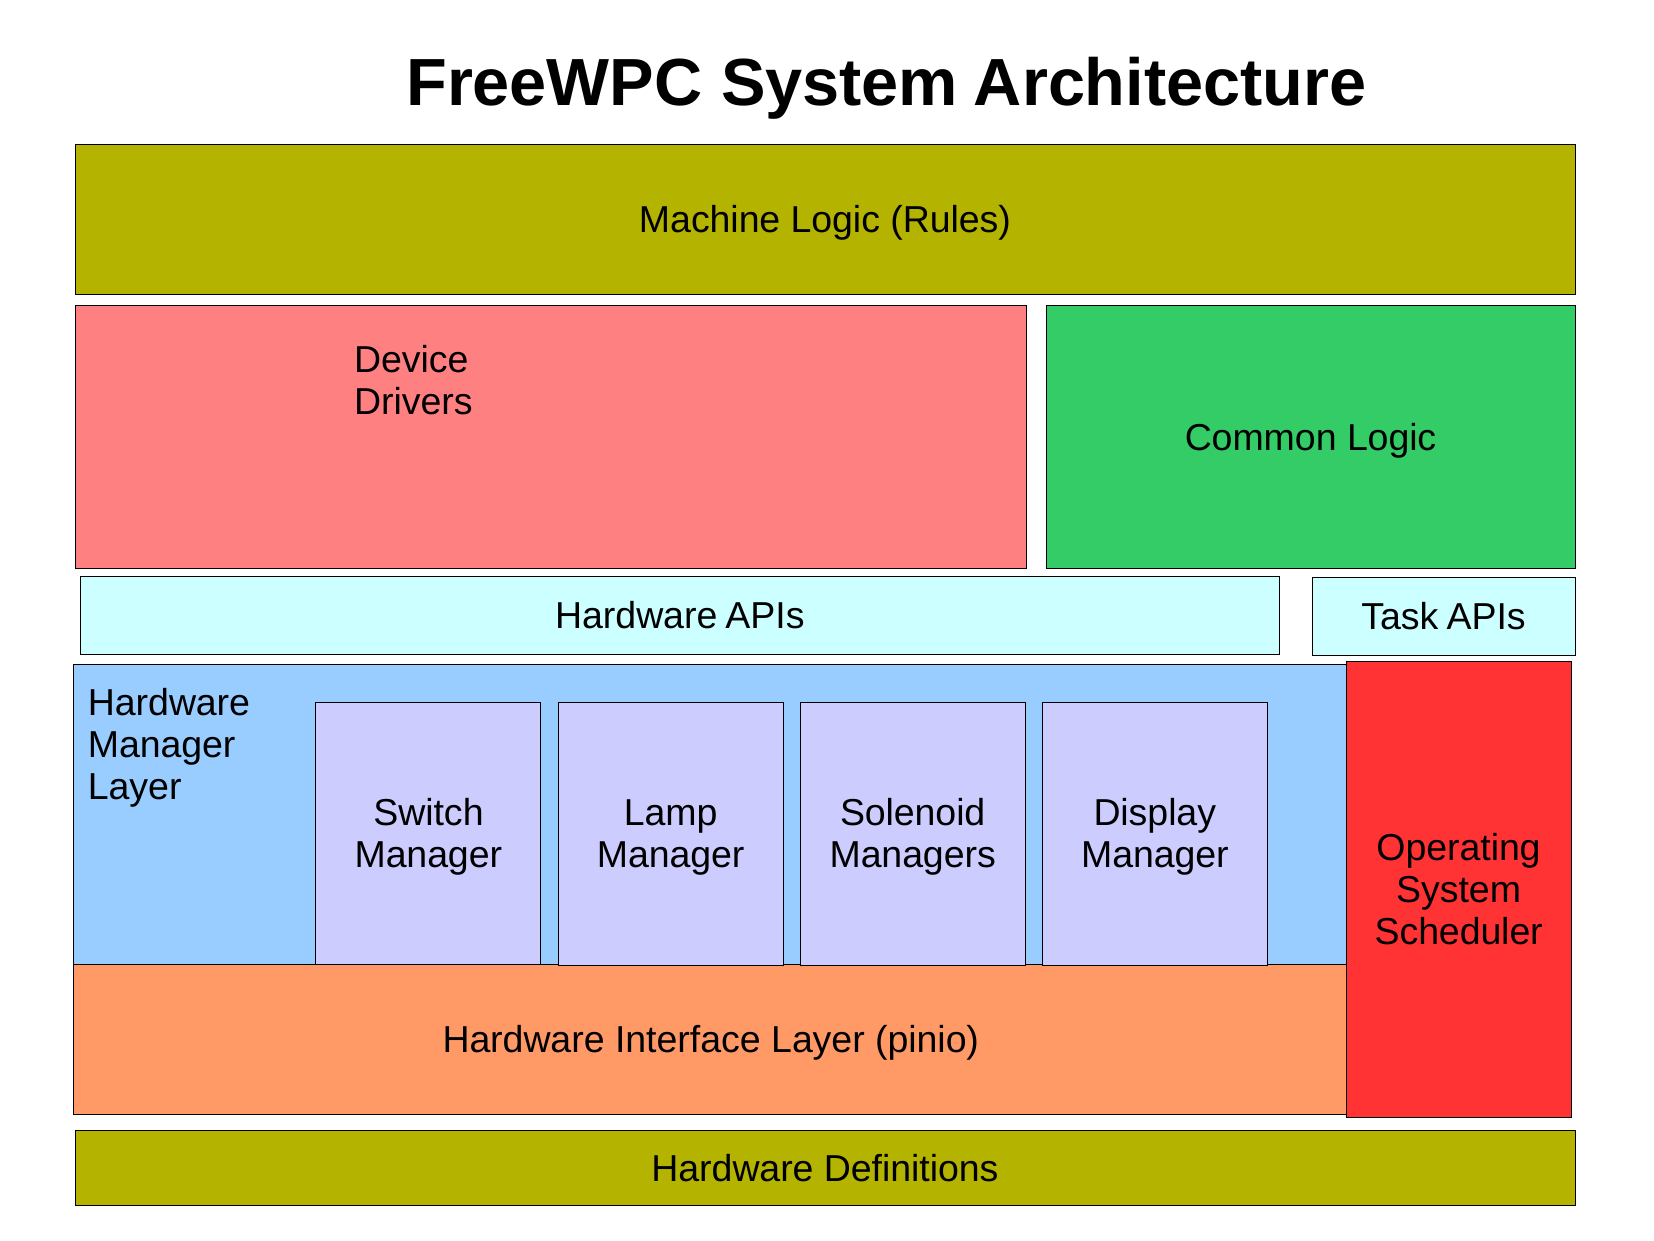

FreeWPC System Architecture
Machine Logic (Rules)
Common Logic
Device
Drivers
Hardware APIs
Task APIs
Operating
System
Scheduler
Hardware
Manager
Layer
Switch
Manager
Lamp
Manager
Solenoid
Managers
Display
Manager
Hardware Interface Layer (pinio)
Hardware Definitions